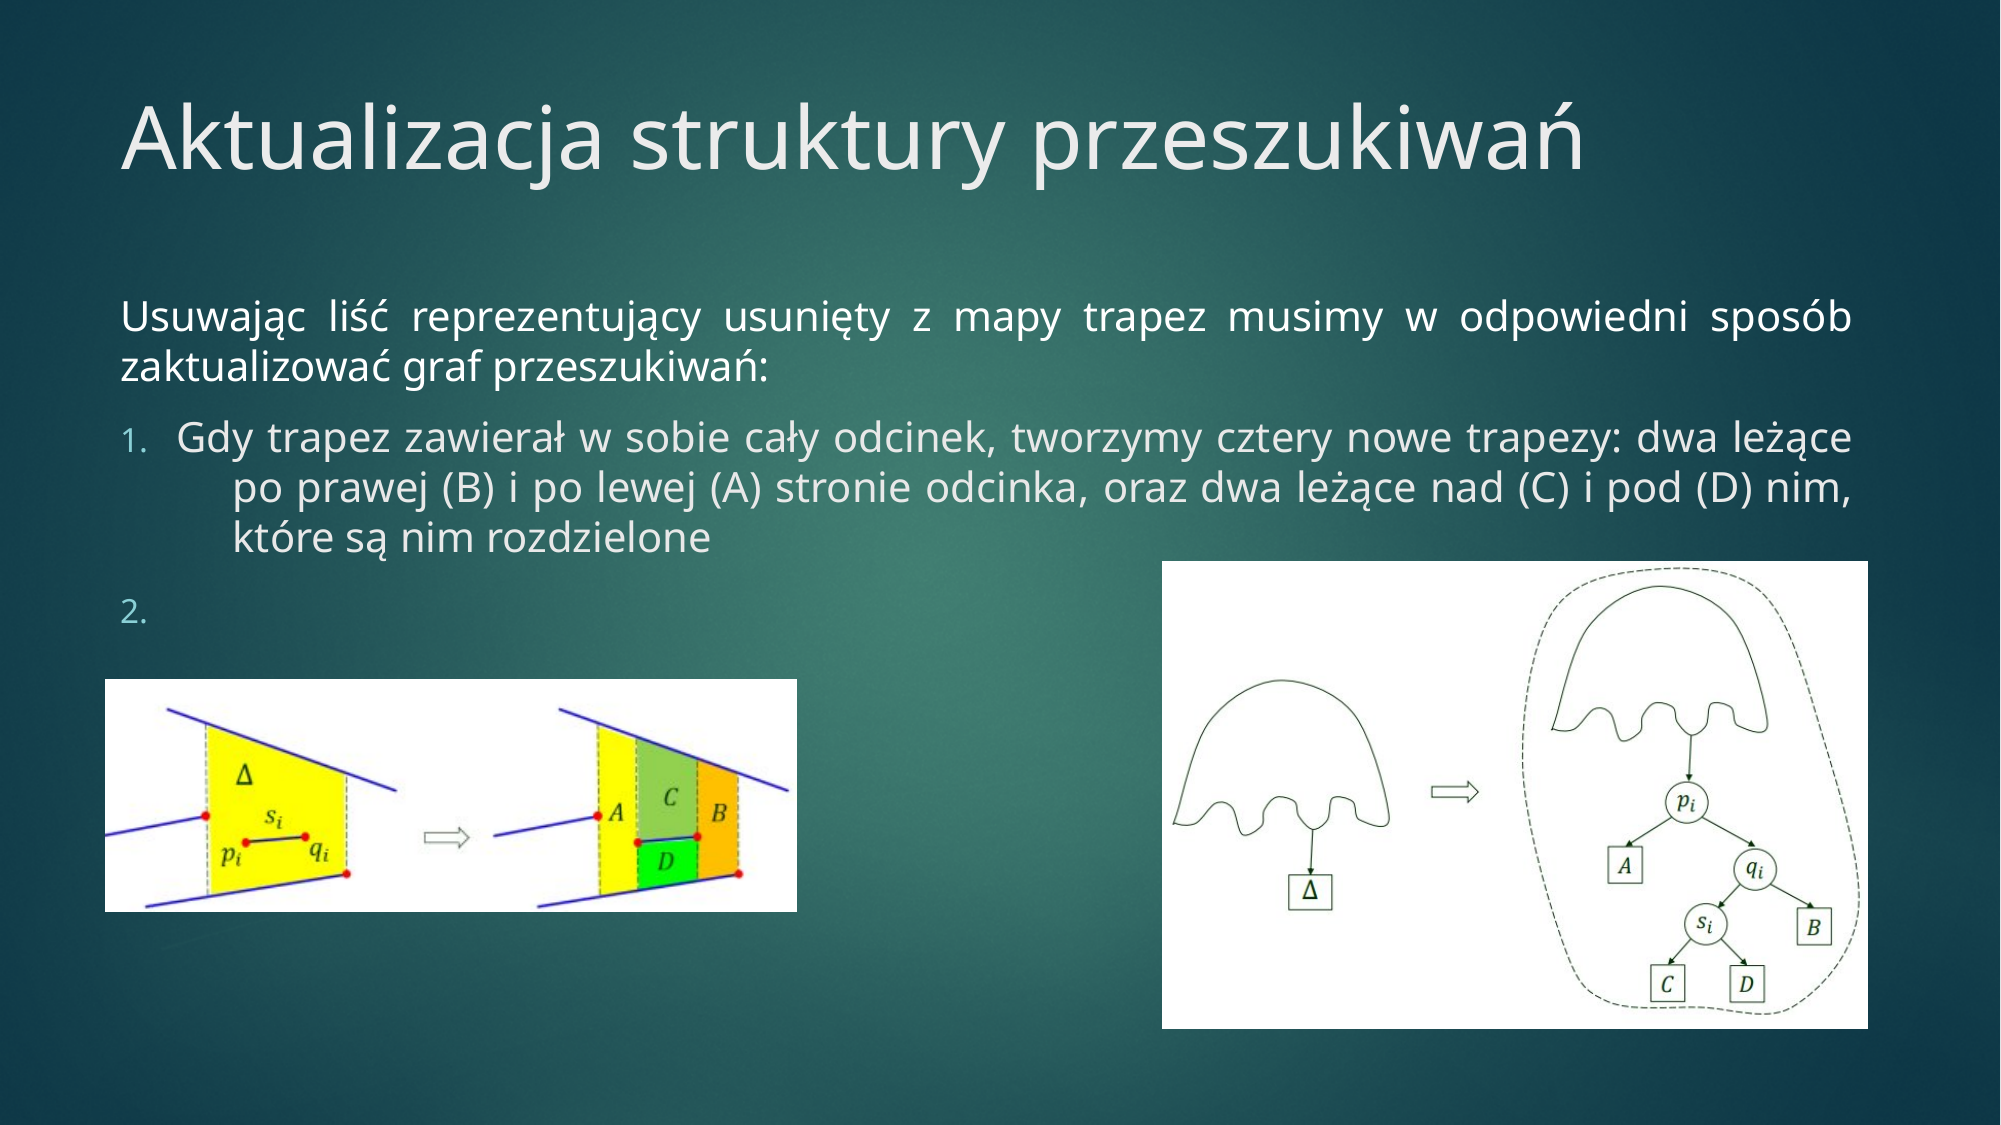

# Aktualizacja struktury przeszukiwań
Usuwając liść reprezentujący usunięty z mapy trapez musimy w odpowiedni sposób zaktualizować graf przeszukiwań:
Gdy trapez zawierał w sobie cały odcinek, tworzymy cztery nowe trapezy: dwa leżące po prawej (B) i po lewej (A) stronie odcinka, oraz dwa leżące nad (C) i pod (D) nim, które są nim rozdzielone